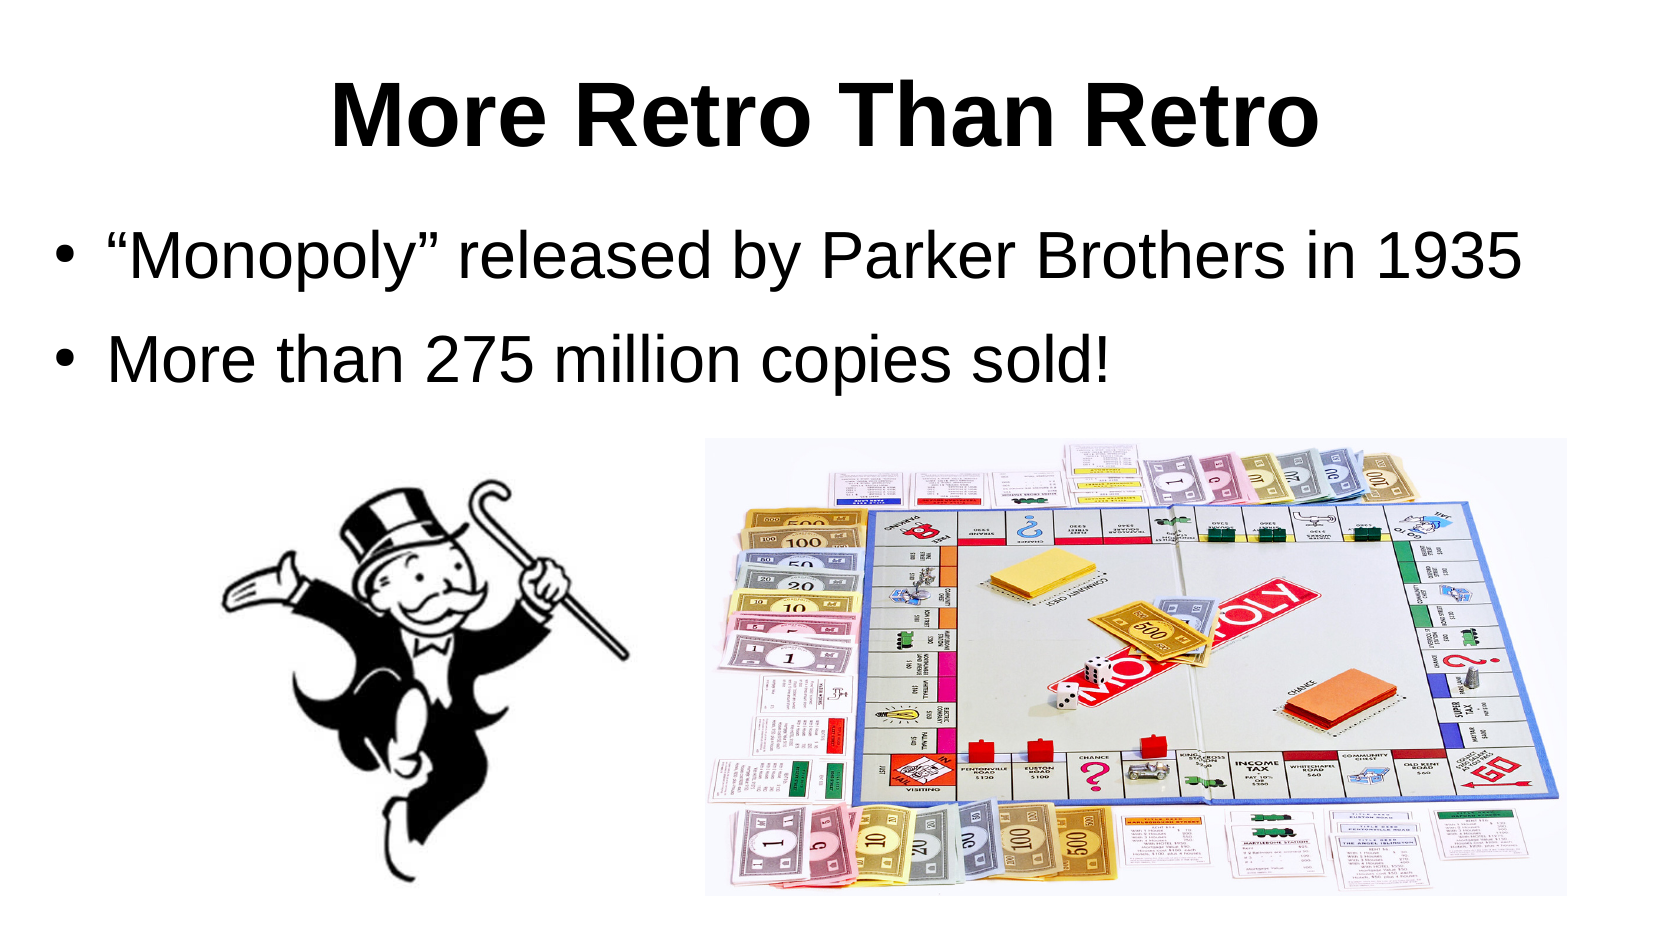

# More Retro Than Retro
“Monopoly” released by Parker Brothers in 1935
More than 275 million copies sold!